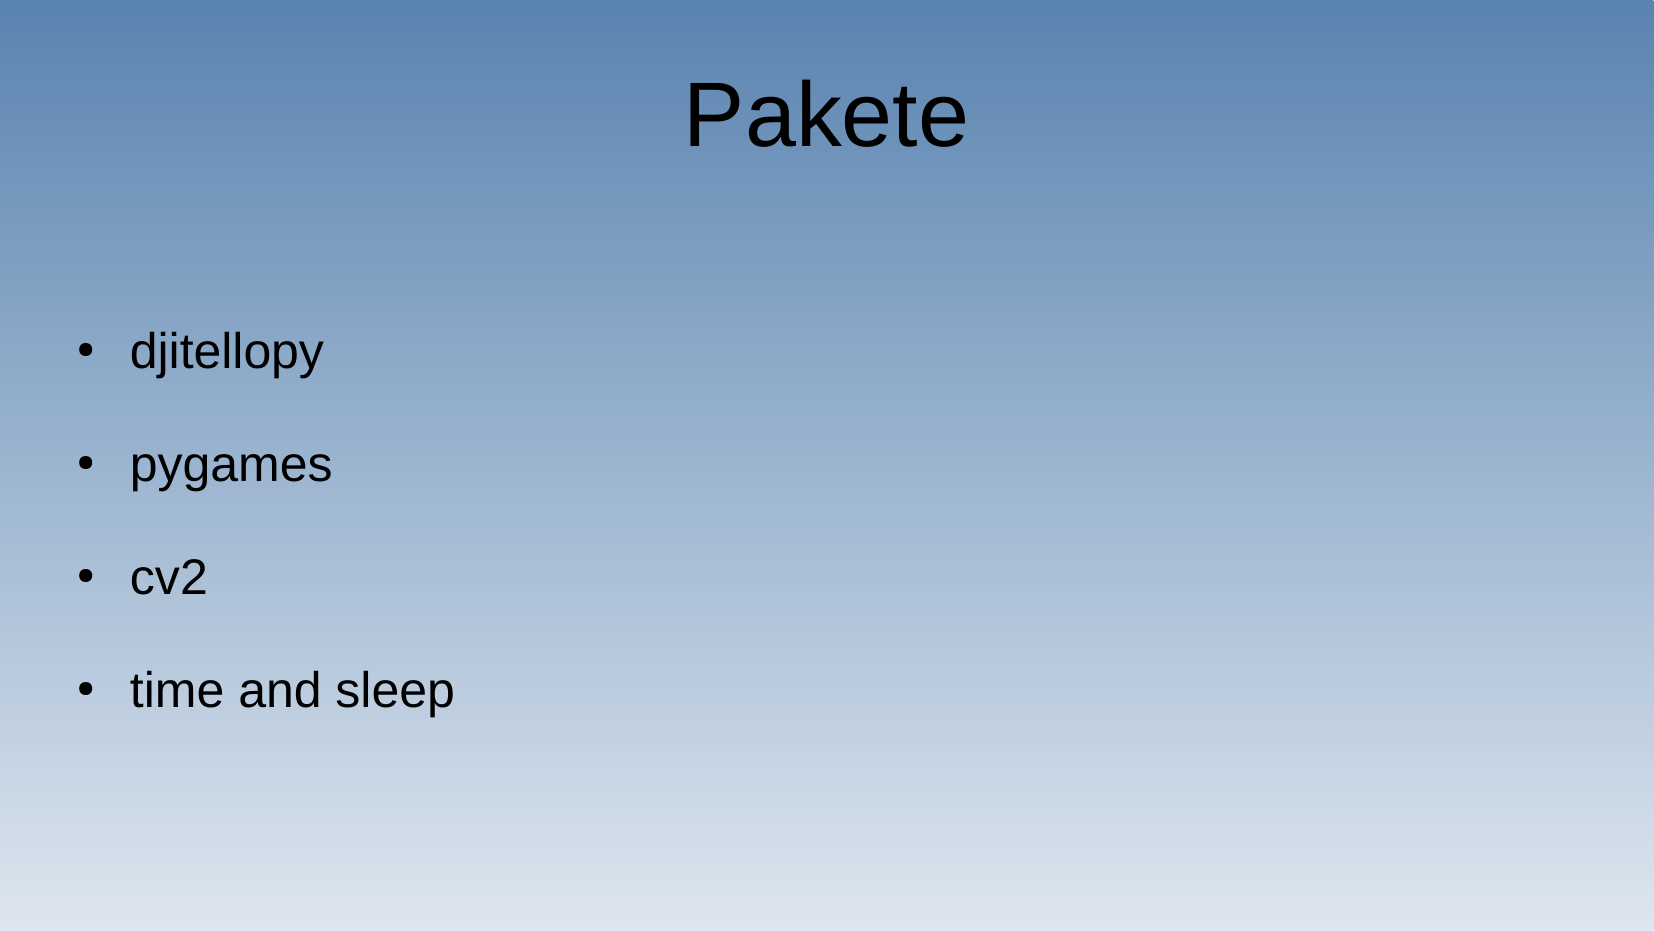

# Pakete
djitellopy
pygames
cv2
time and sleep